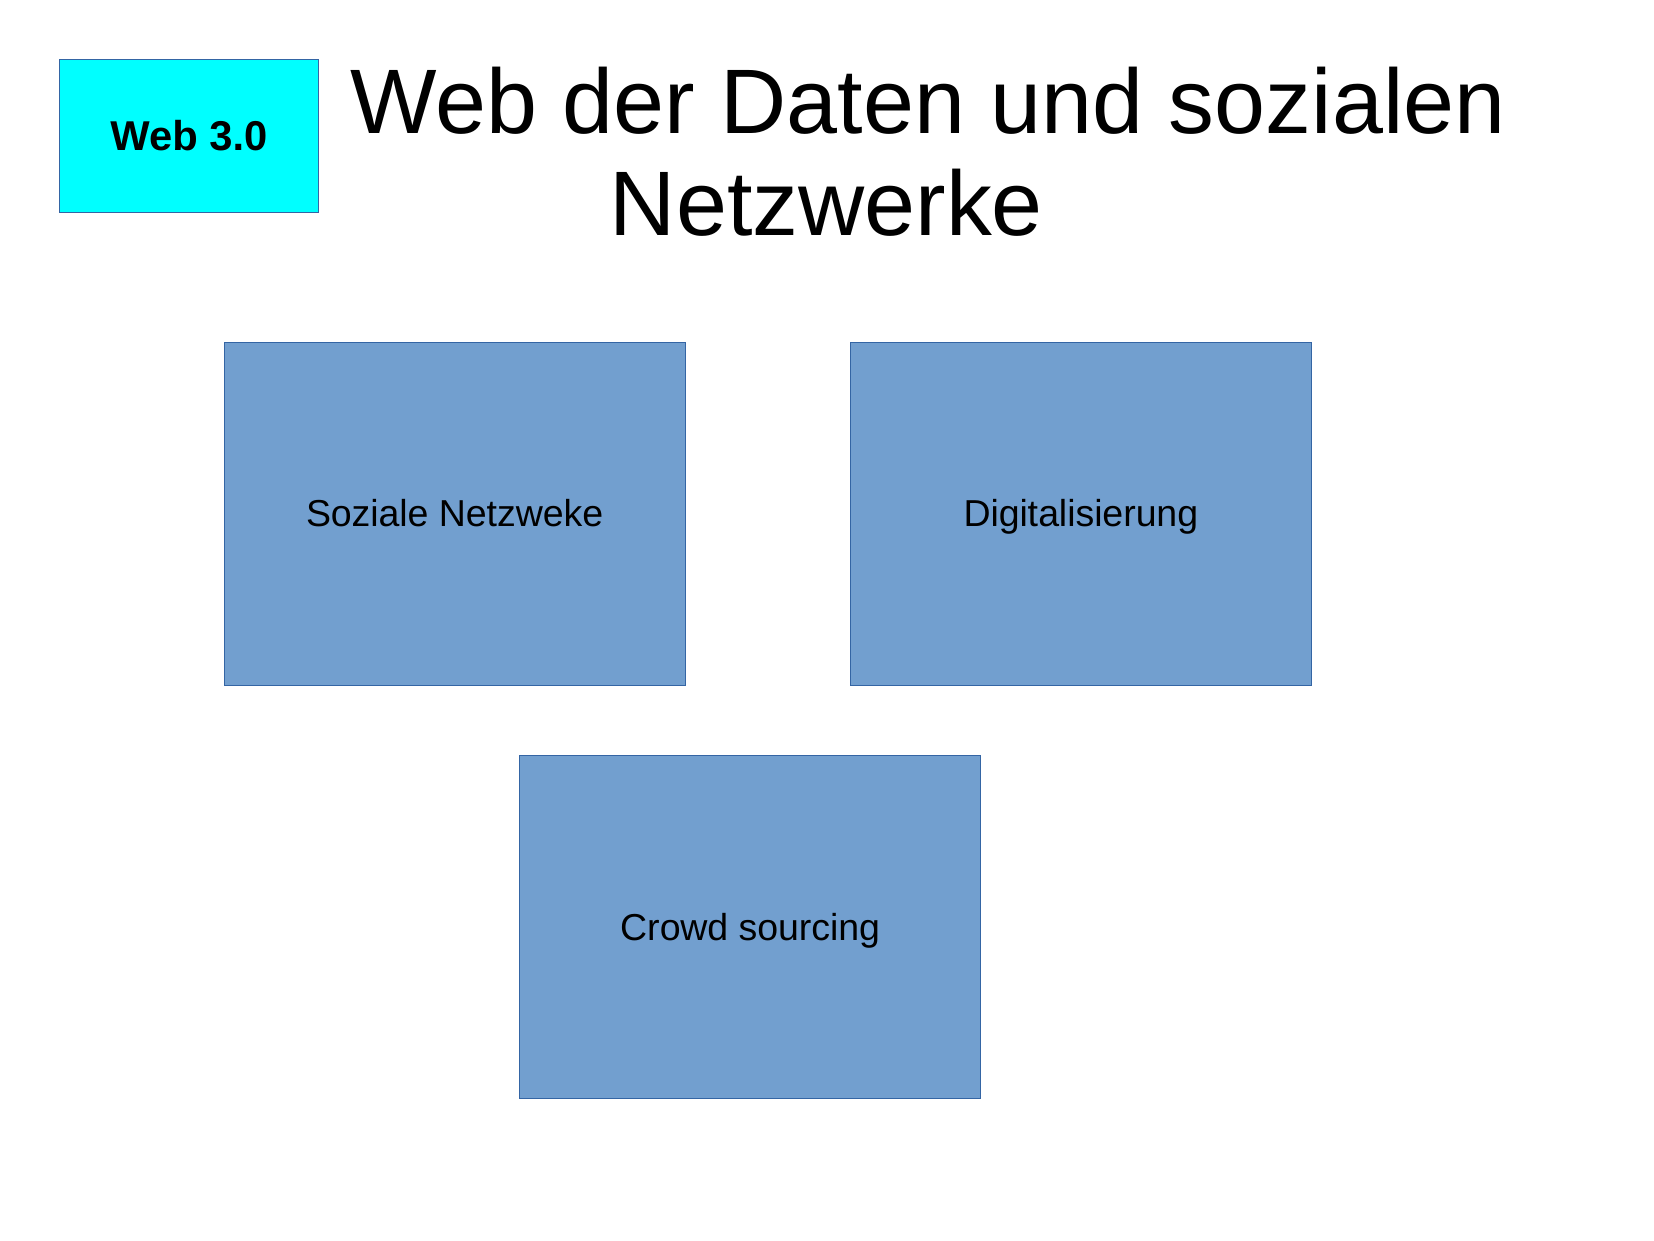

# Web der Daten und sozialen Netzwerke
Web 3.0
Soziale Netzweke
Digitalisierung
Crowd sourcing